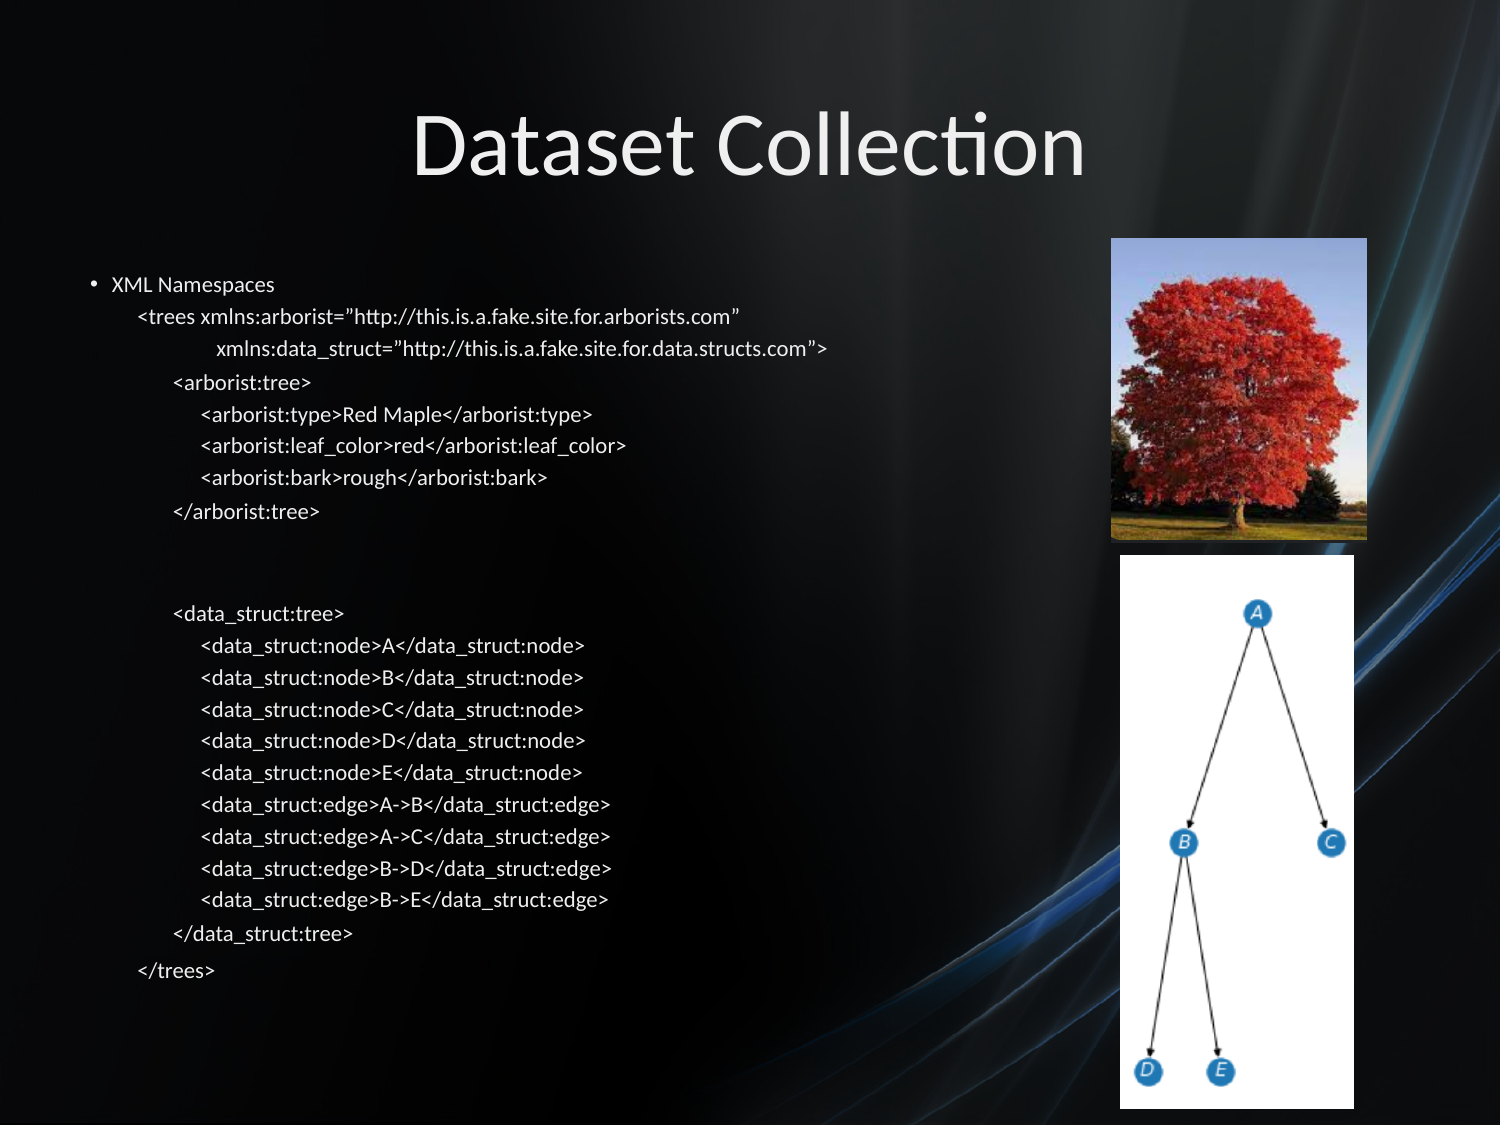

# Dataset Collection
XML Namespaces
<trees xmlns:arborist=”http://this.is.a.fake.site.for.arborists.com”
 xmlns:data_struct=”http://this.is.a.fake.site.for.data.structs.com”>
<arborist:tree>
<arborist:type>Red Maple</arborist:type>
<arborist:leaf_color>red</arborist:leaf_color>
<arborist:bark>rough</arborist:bark>
</arborist:tree>
<data_struct:tree>
<data_struct:node>A</data_struct:node>
<data_struct:node>B</data_struct:node>
<data_struct:node>C</data_struct:node>
<data_struct:node>D</data_struct:node>
<data_struct:node>E</data_struct:node>
<data_struct:edge>A->B</data_struct:edge>
<data_struct:edge>A->C</data_struct:edge>
<data_struct:edge>B->D</data_struct:edge>
<data_struct:edge>B->E</data_struct:edge>
</data_struct:tree>
</trees>